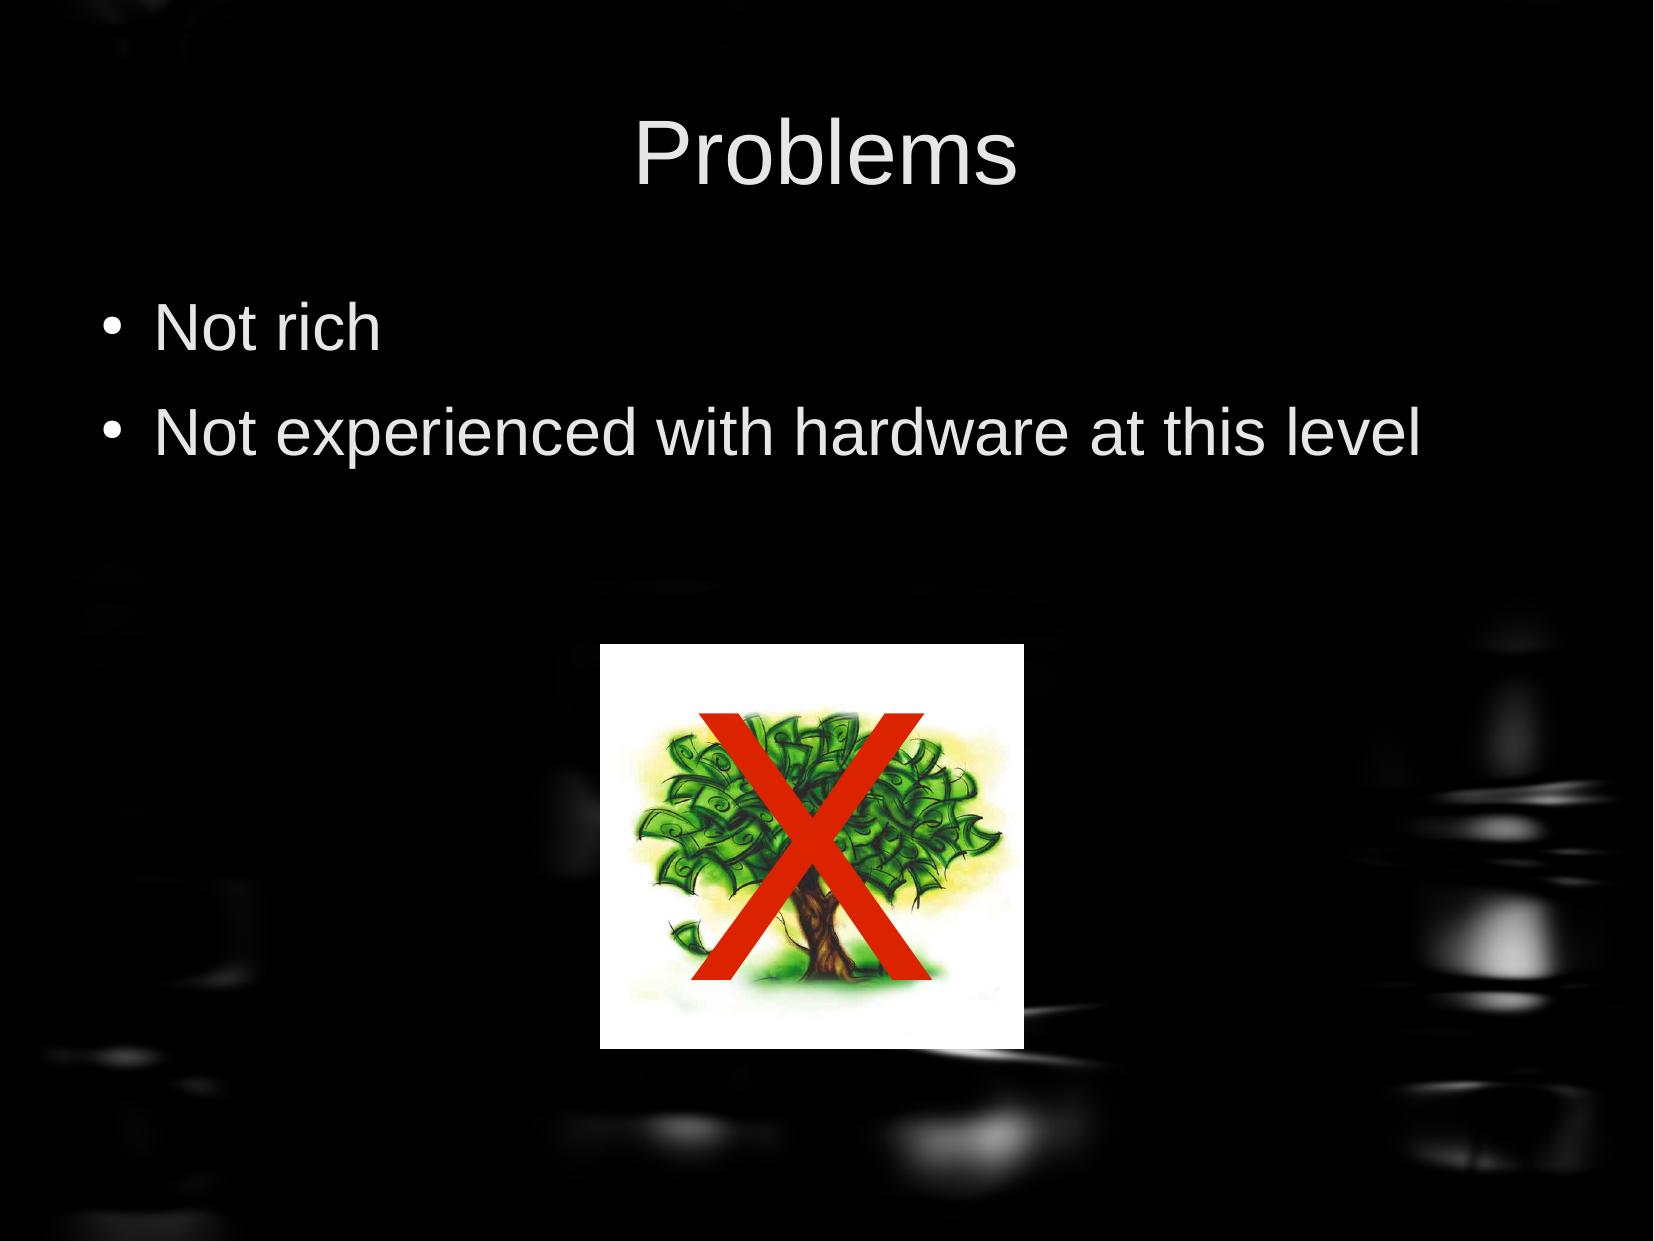

# Problems
Not rich
Not experienced with hardware at this level
X